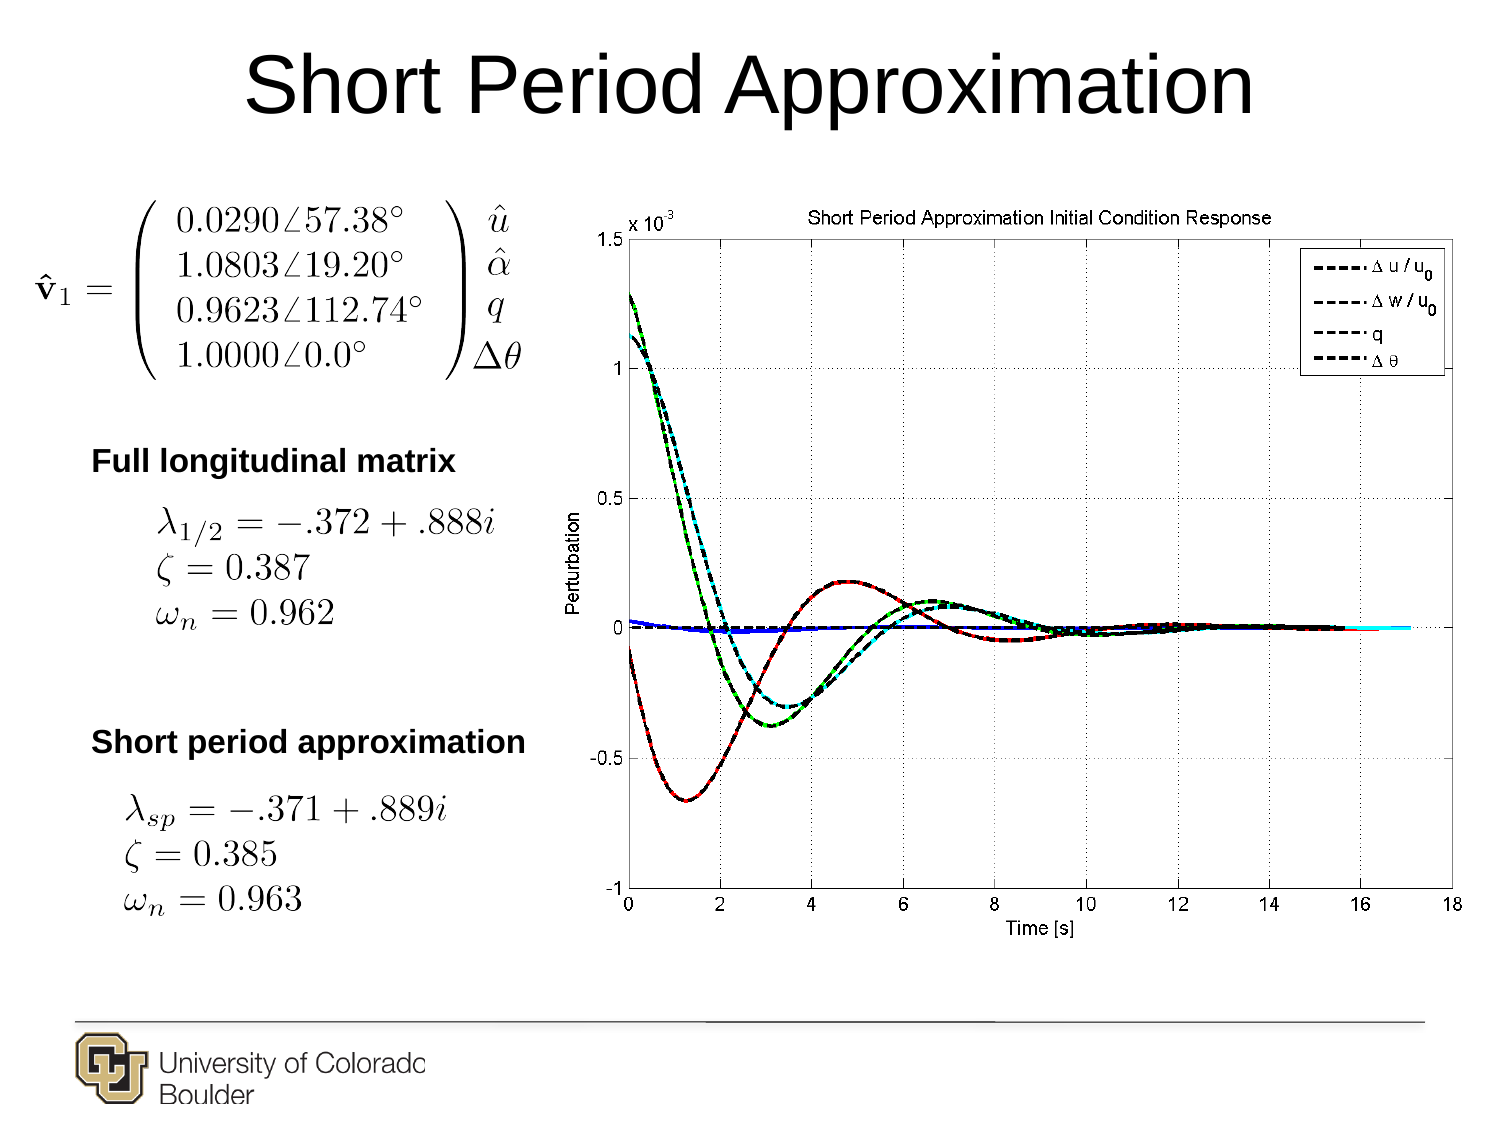

# Short Period Approximation
Full longitudinal matrix
Short period approximation